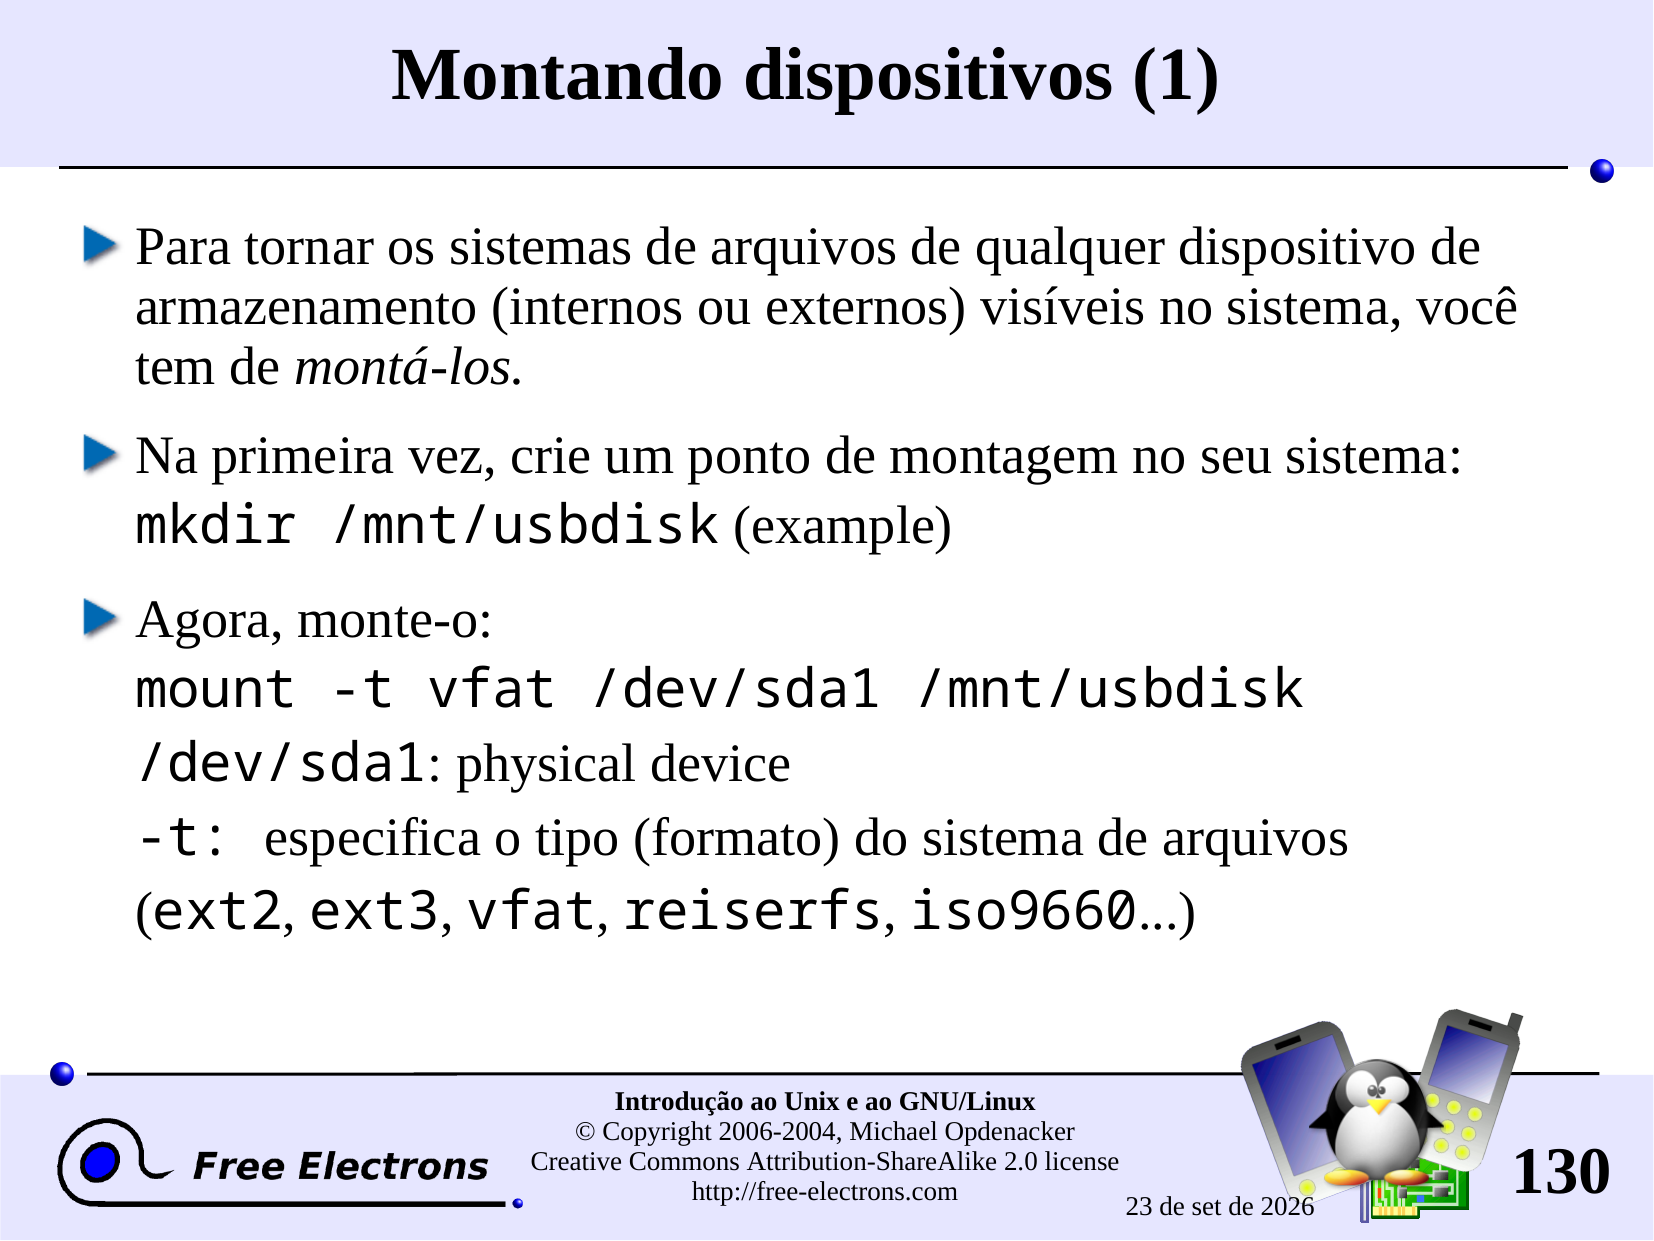

# Montando dispositivos (1)
Para tornar os sistemas de arquivos de qualquer dispositivo de armazenamento (internos ou externos) visíveis no sistema, você tem de montá-los.
Na primeira vez, crie um ponto de montagem no seu sistema:
mkdir /mnt/usbdisk (example)
Agora, monte-o:
mount -t vfat /dev/sda1 /mnt/usbdisk
/dev/sda1: physical device
-t: especifica o tipo (formato) do sistema de arquivos
(ext2, ext3, vfat, reiserfs, iso9660...)